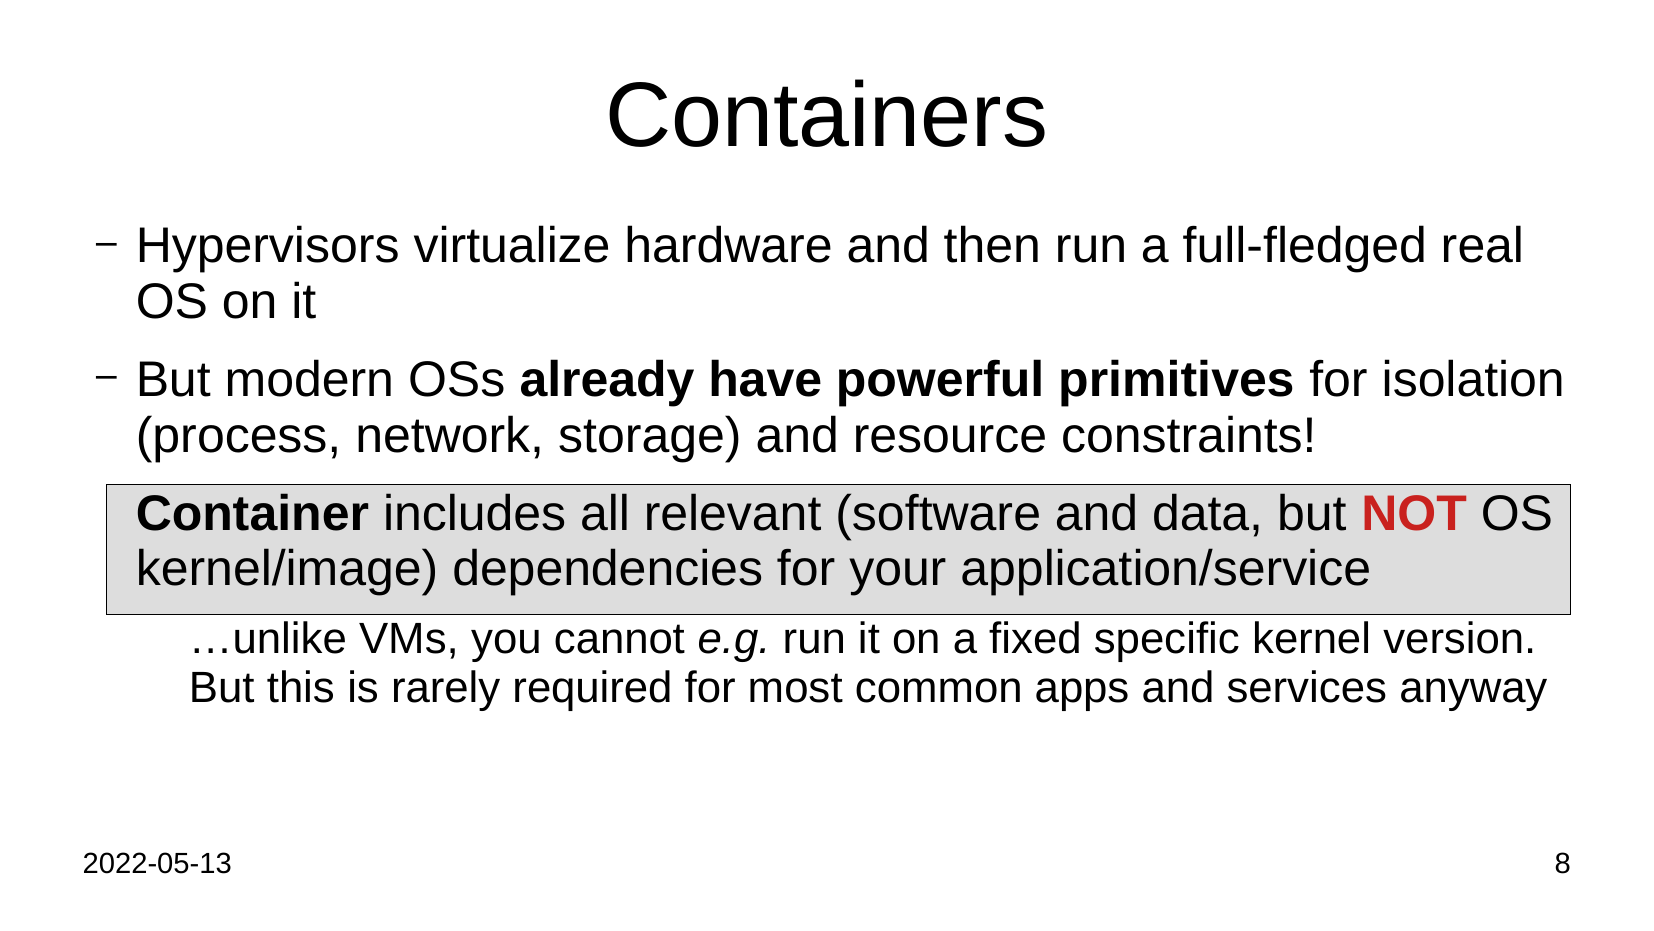

Containers
# Hypervisors virtualize hardware and then run a full-fledged real OS on it
But modern OSs already have powerful primitives for isolation (process, network, storage) and resource constraints!
Container includes all relevant (software and data, but NOT OS kernel/image) dependencies for your application/service
…unlike VMs, you cannot e.g. run it on a fixed specific kernel version.
But this is rarely required for most common apps and services anyway
2022-05-13
8